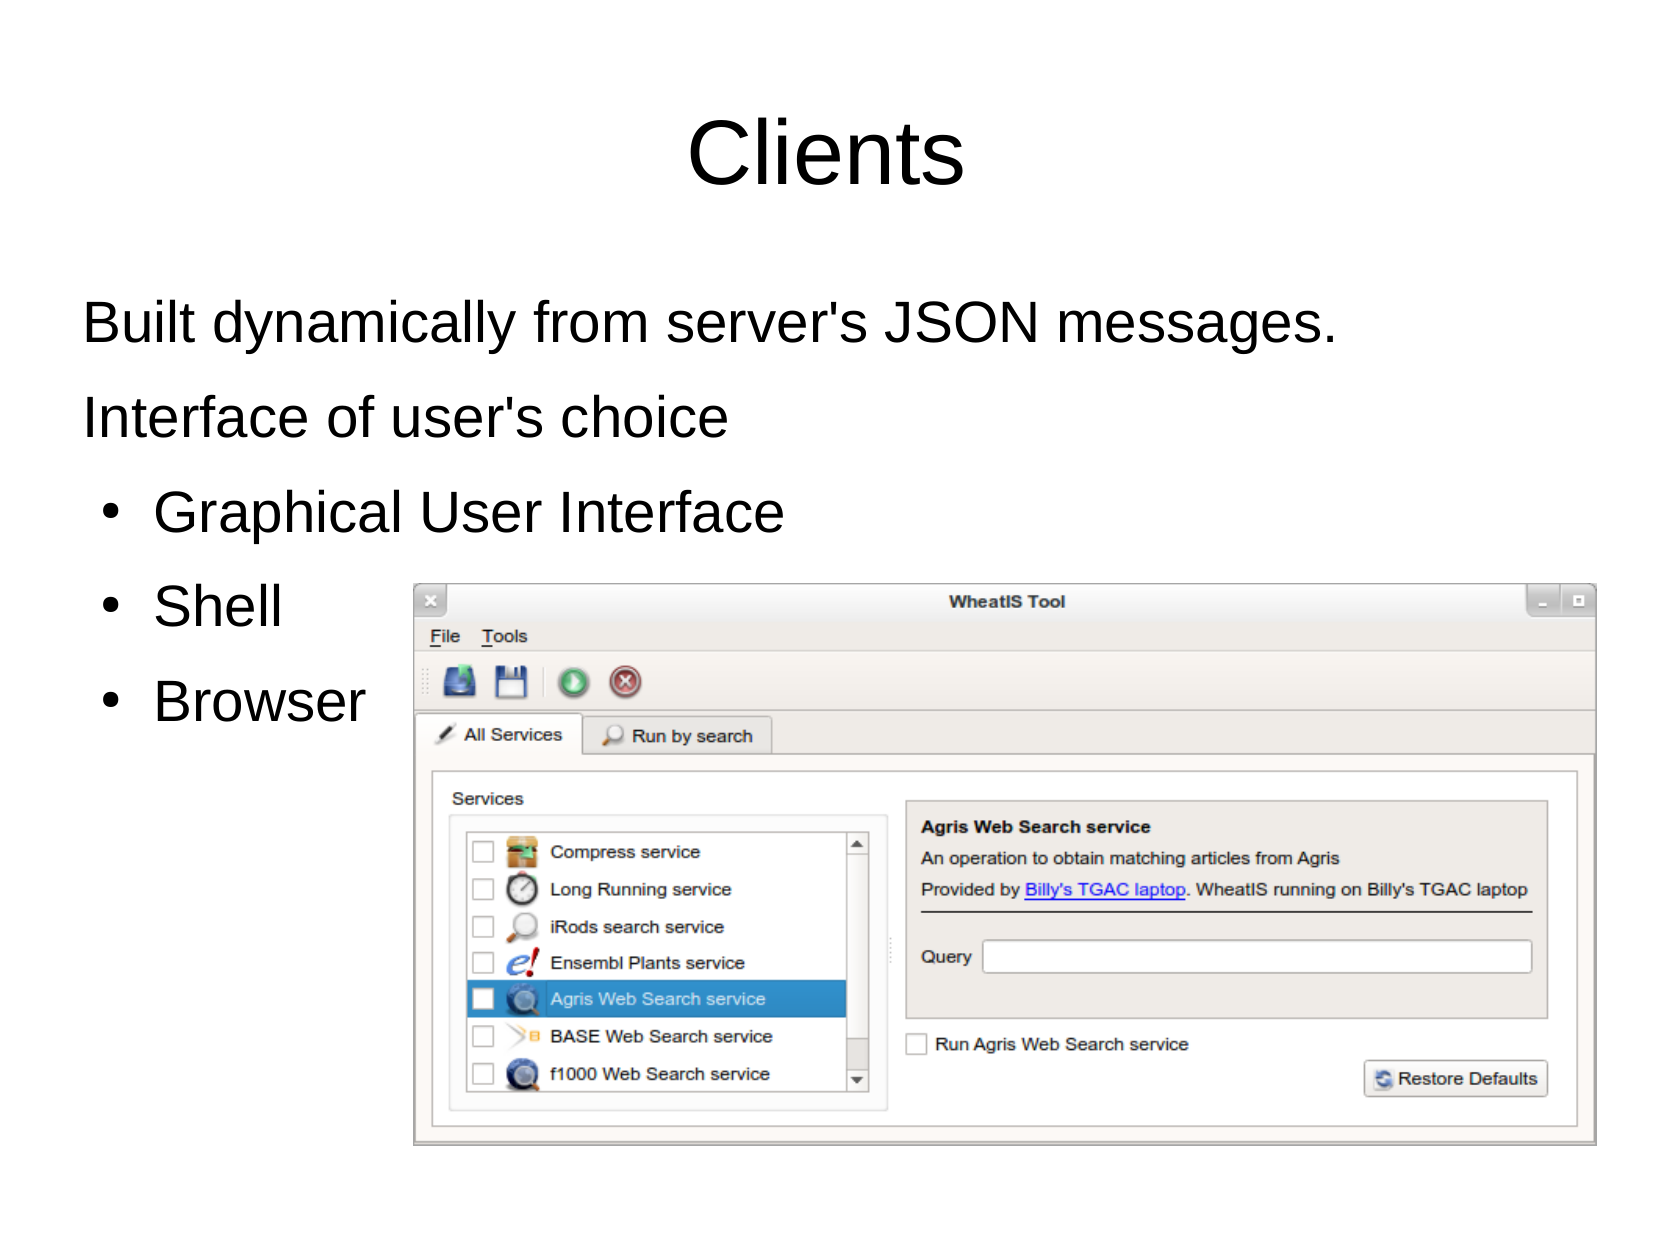

# Clients
Built dynamically from server's JSON messages.
Interface of user's choice
Graphical User Interface
Shell
Browser